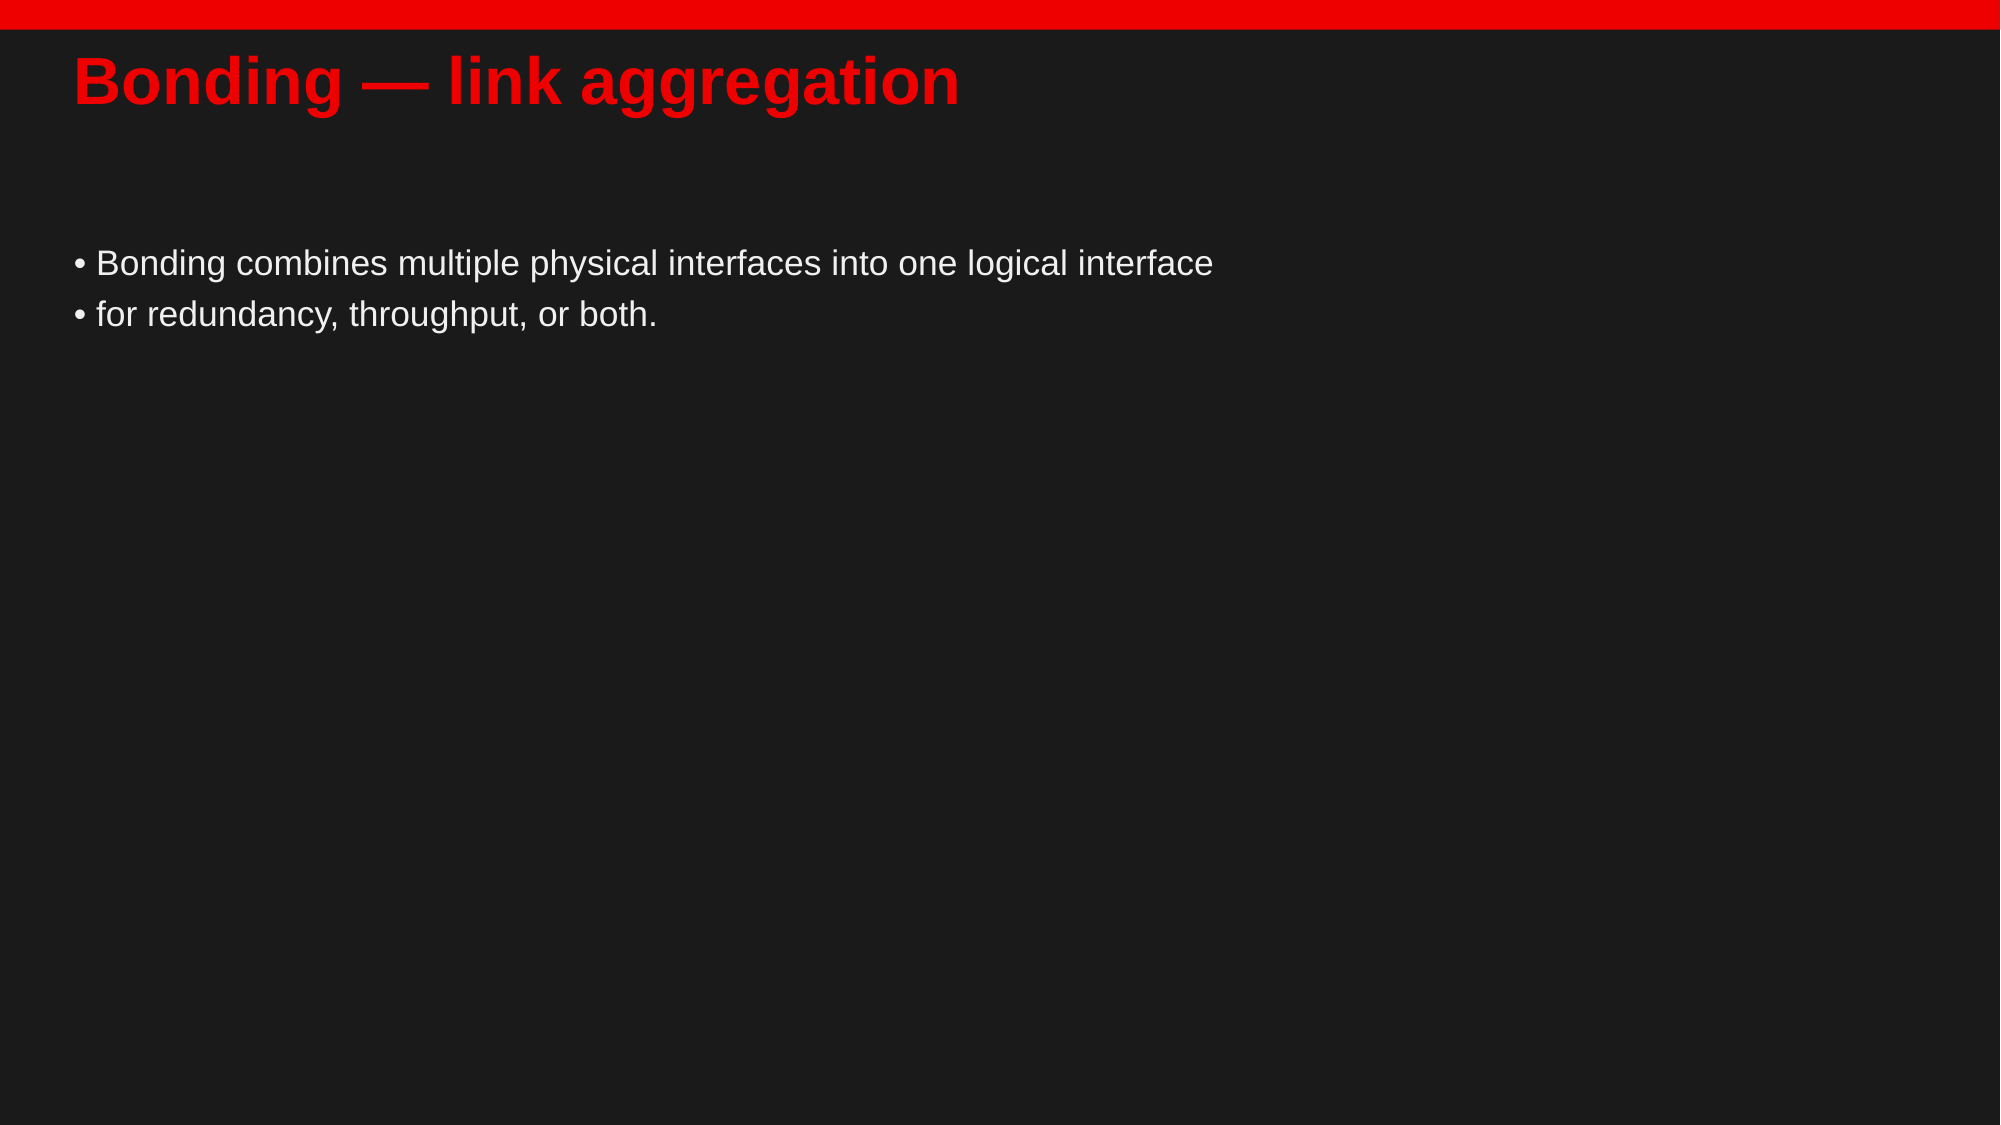

Bonding — link aggregation
• Bonding combines multiple physical interfaces into one logical interface
• for redundancy, throughput, or both.